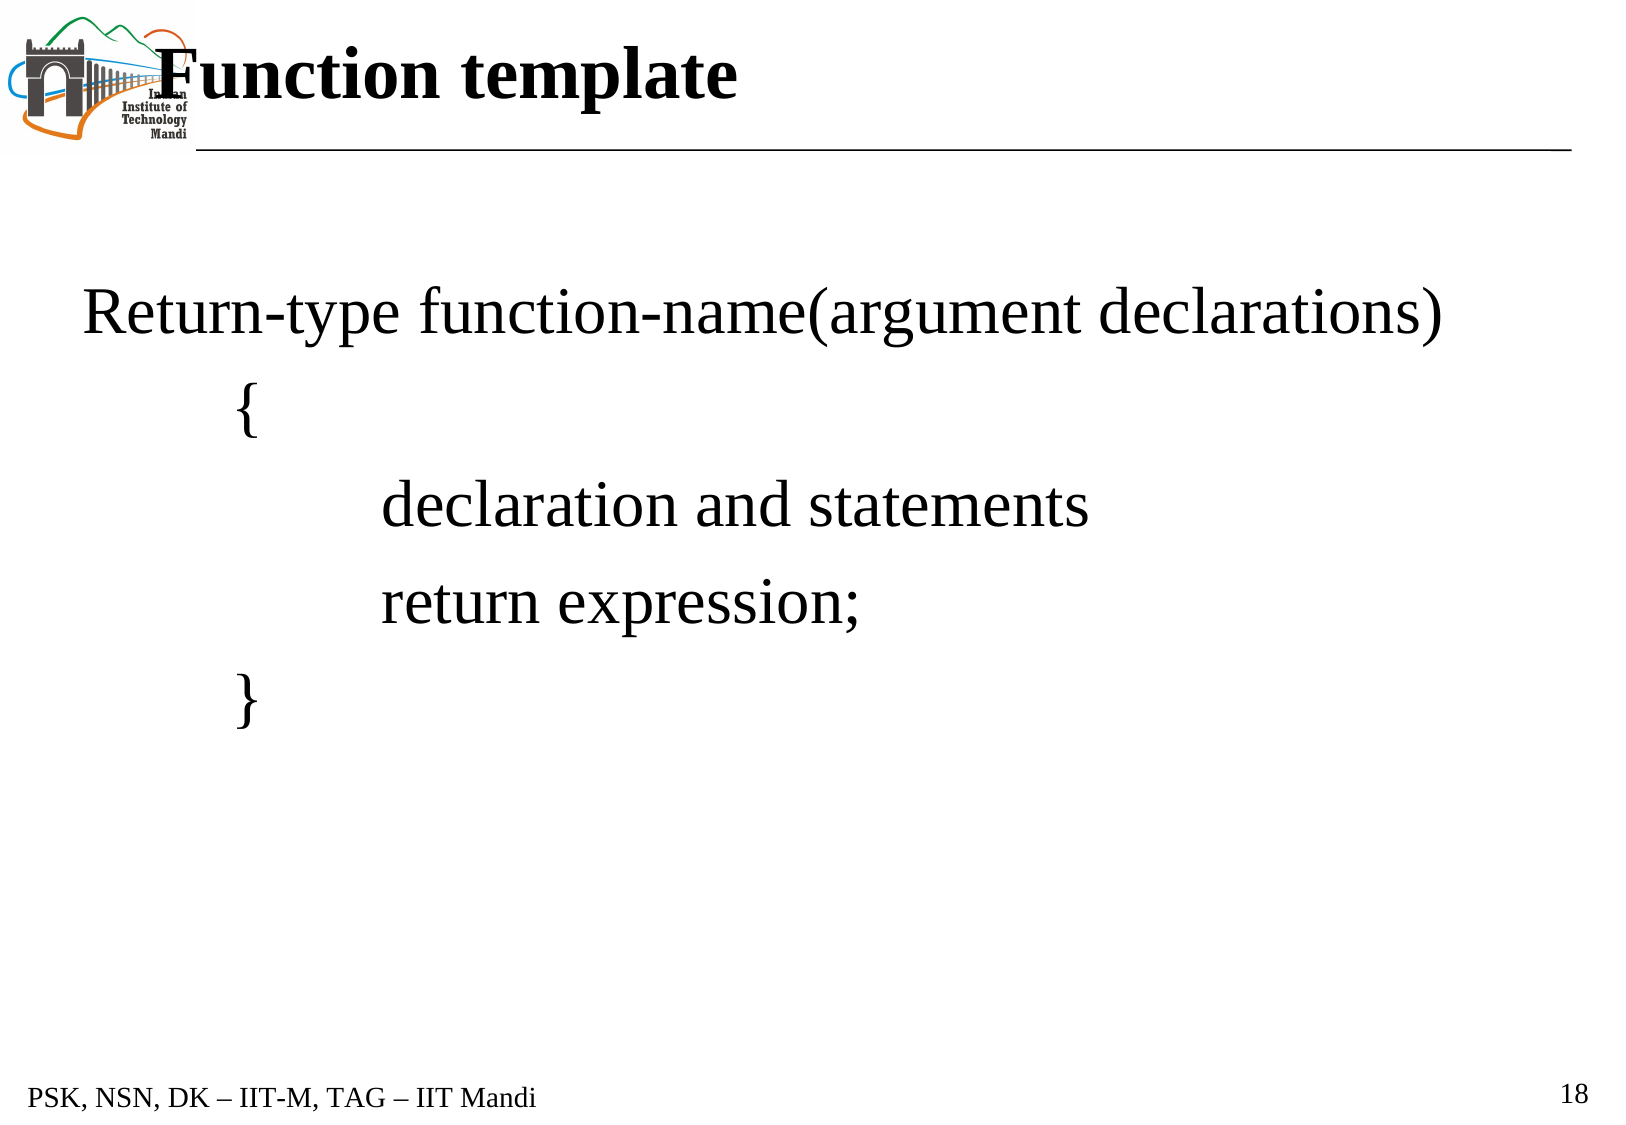

# Function template
Return-type function-name(argument declarations)
		{
			declaration and statements
			return expression;
		}